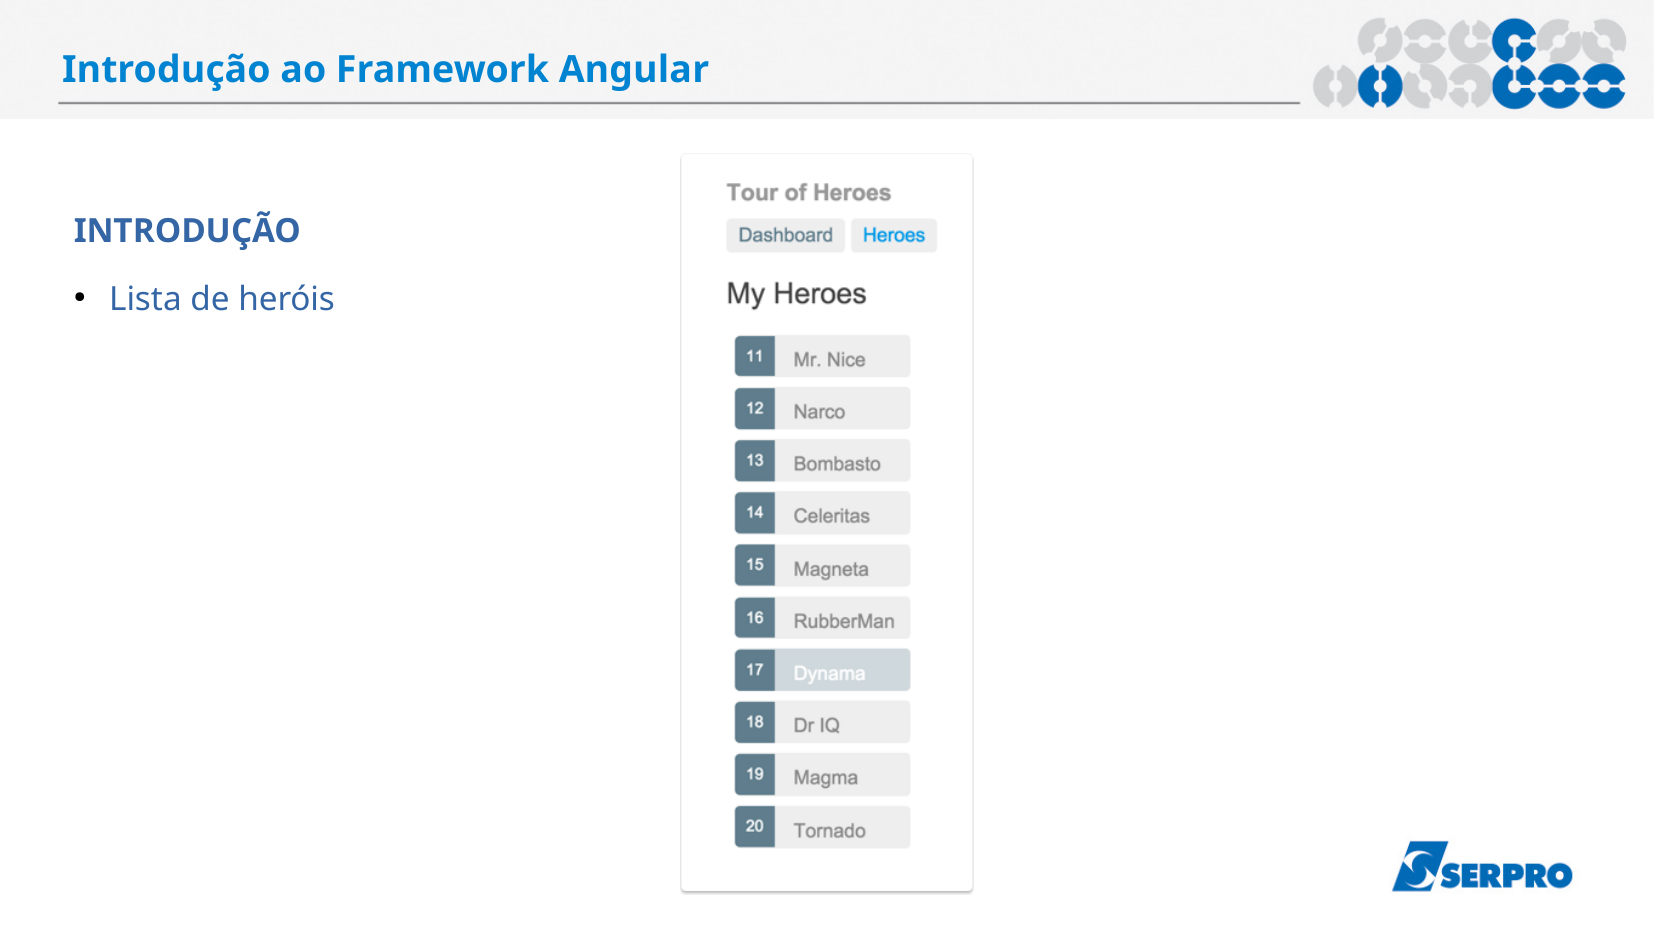

Introdução ao Framework Angular
INTRODUÇÃO
Lista de heróis